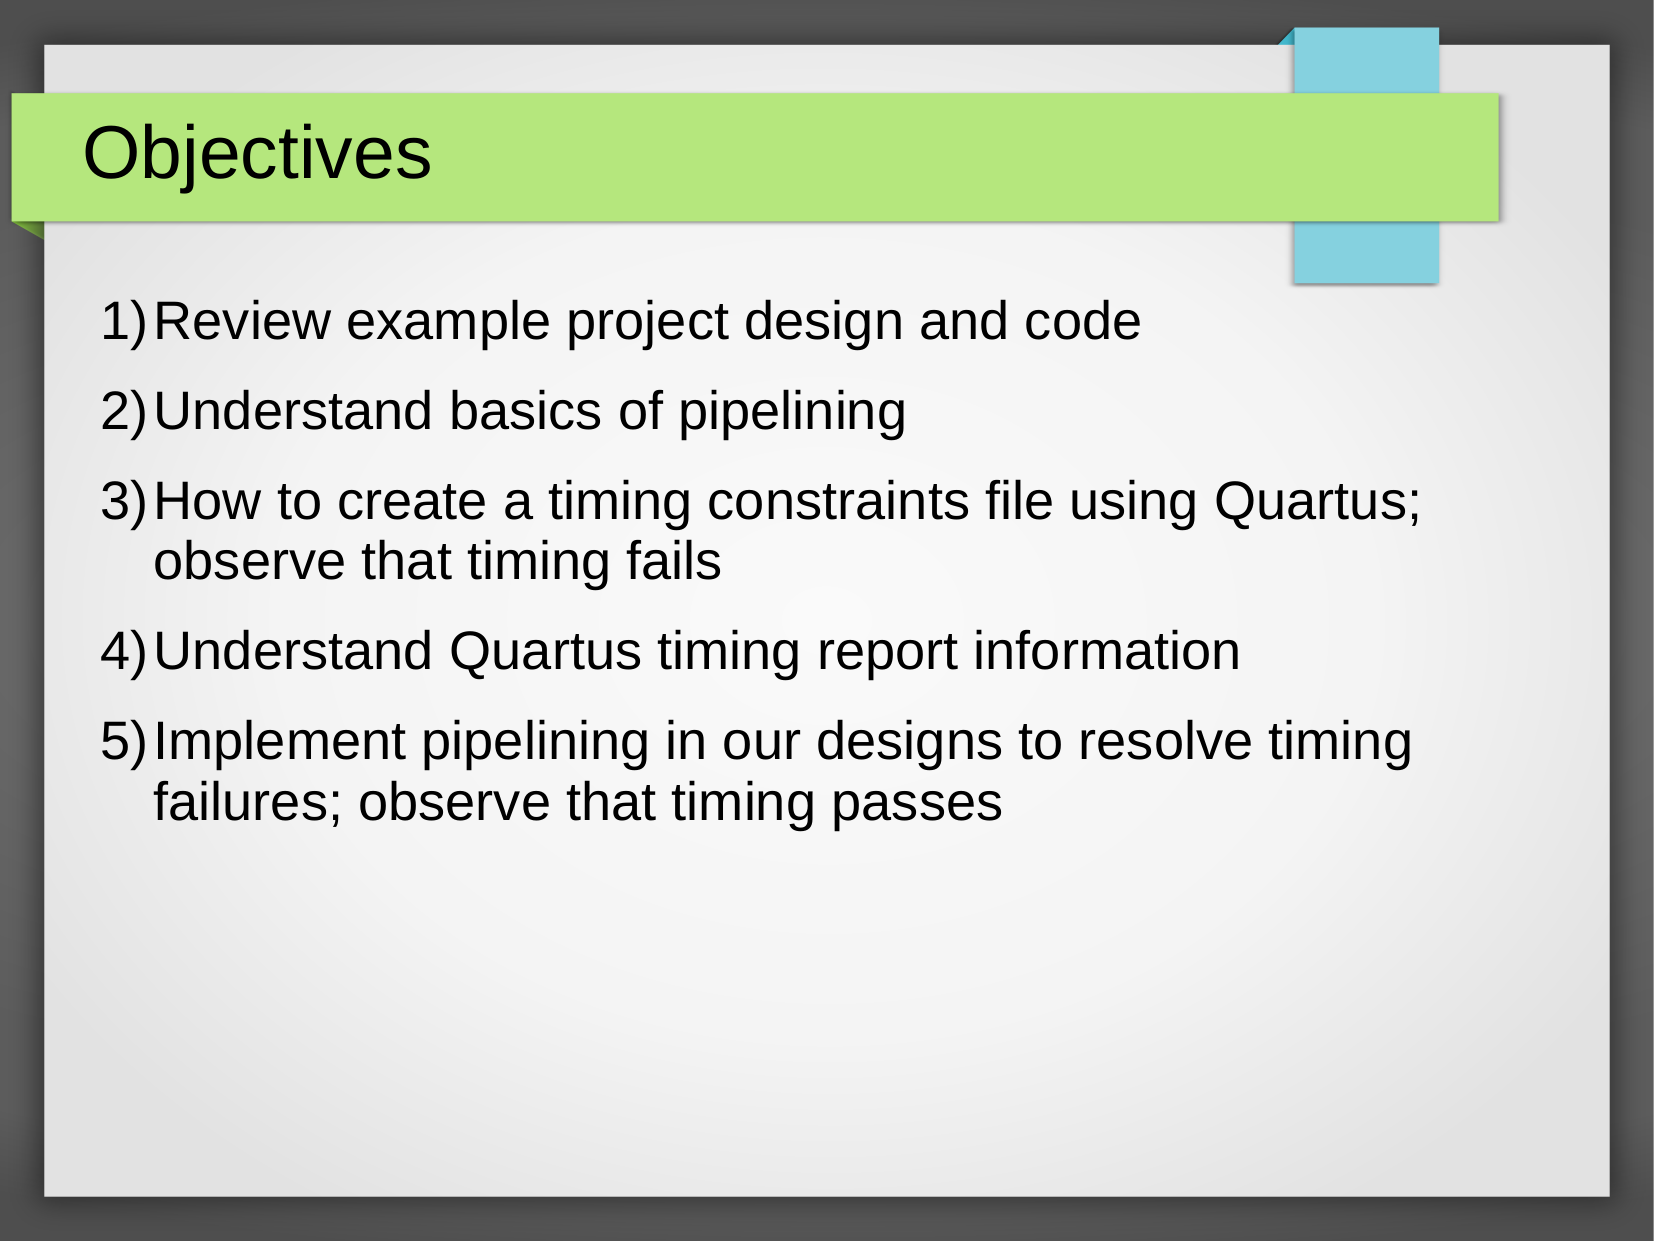

# Objectives
Review example project design and code
Understand basics of pipelining
How to create a timing constraints file using Quartus; observe that timing fails
Understand Quartus timing report information
Implement pipelining in our designs to resolve timing failures; observe that timing passes